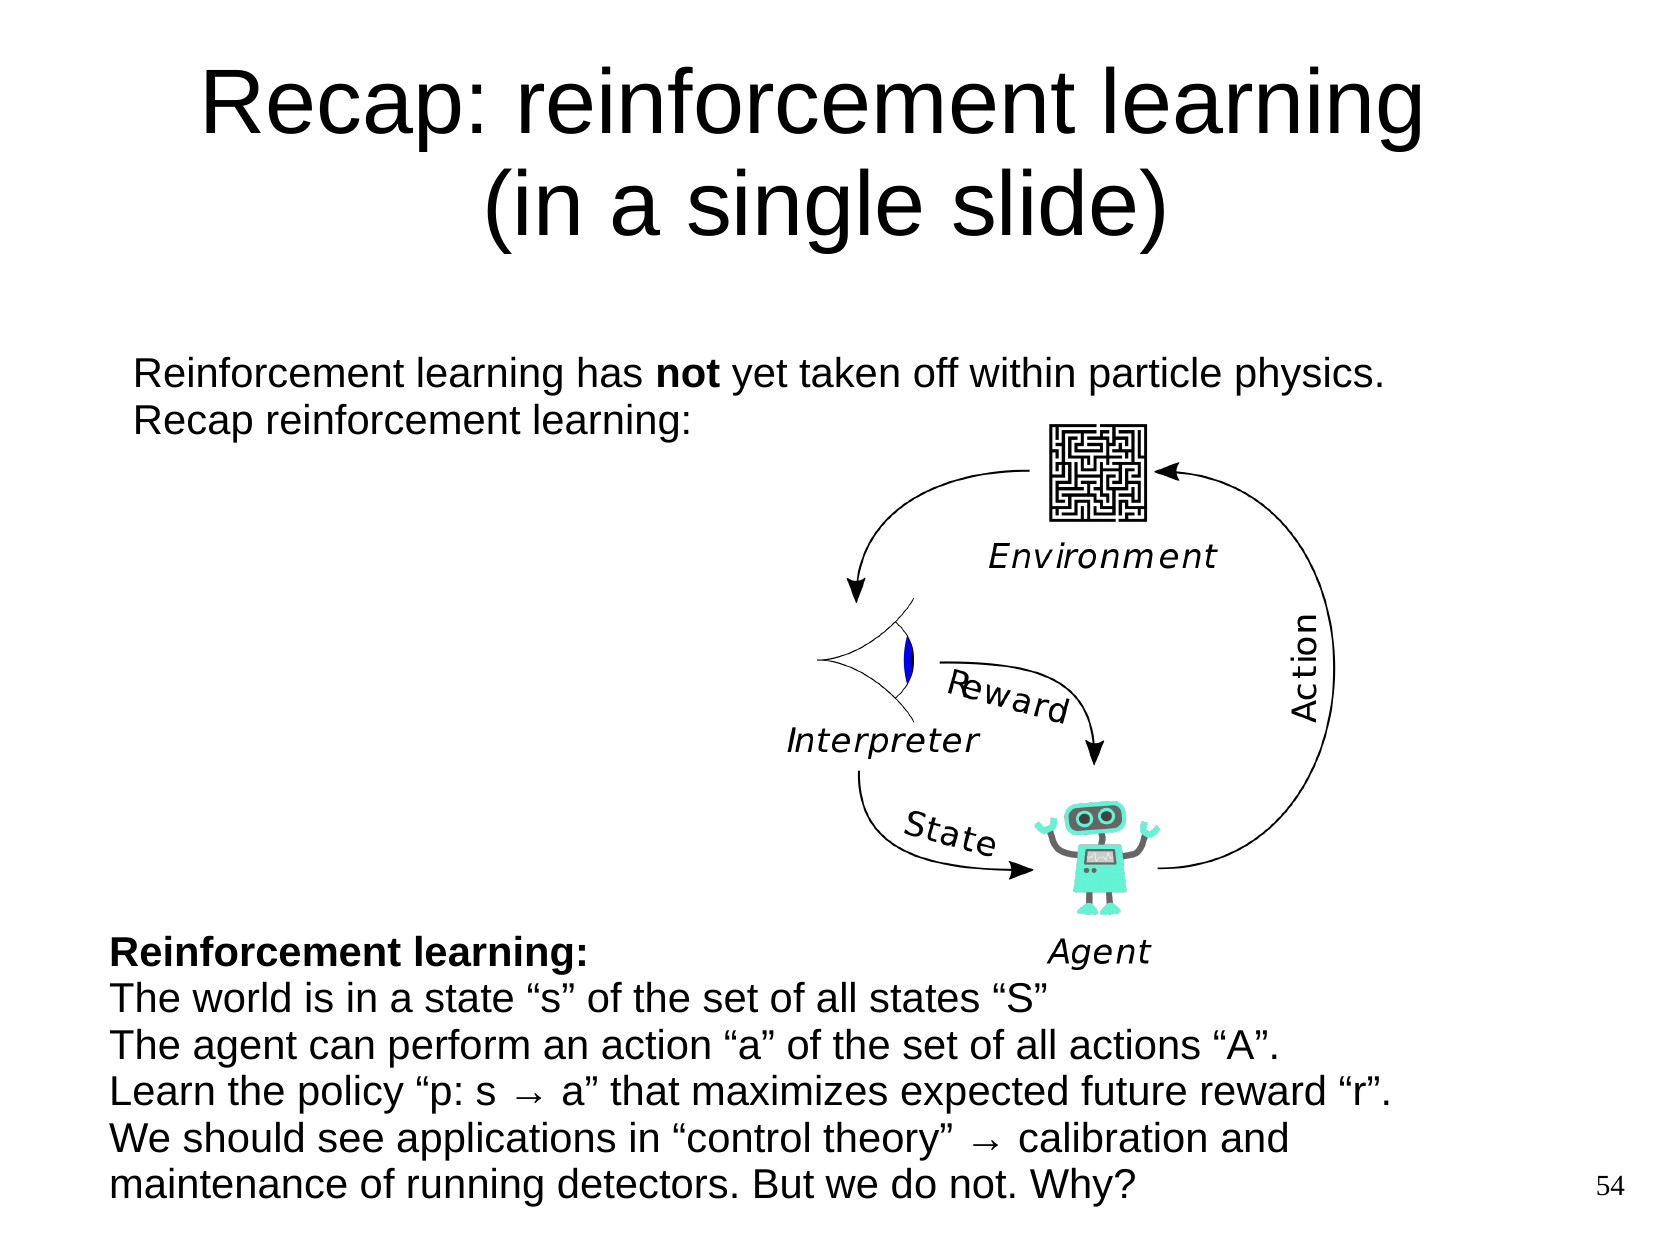

# Recap: reinforcement learning (in a single slide)
Reinforcement learning has not yet taken off within particle physics.
Recap reinforcement learning:
Reinforcement learning:
The world is in a state “s” of the set of all states “S”
The agent can perform an action “a” of the set of all actions “A”.
Learn the policy “p: s → a” that maximizes expected future reward “r”.
We should see applications in “control theory” → calibration and maintenance of running detectors. But we do not. Why?
54